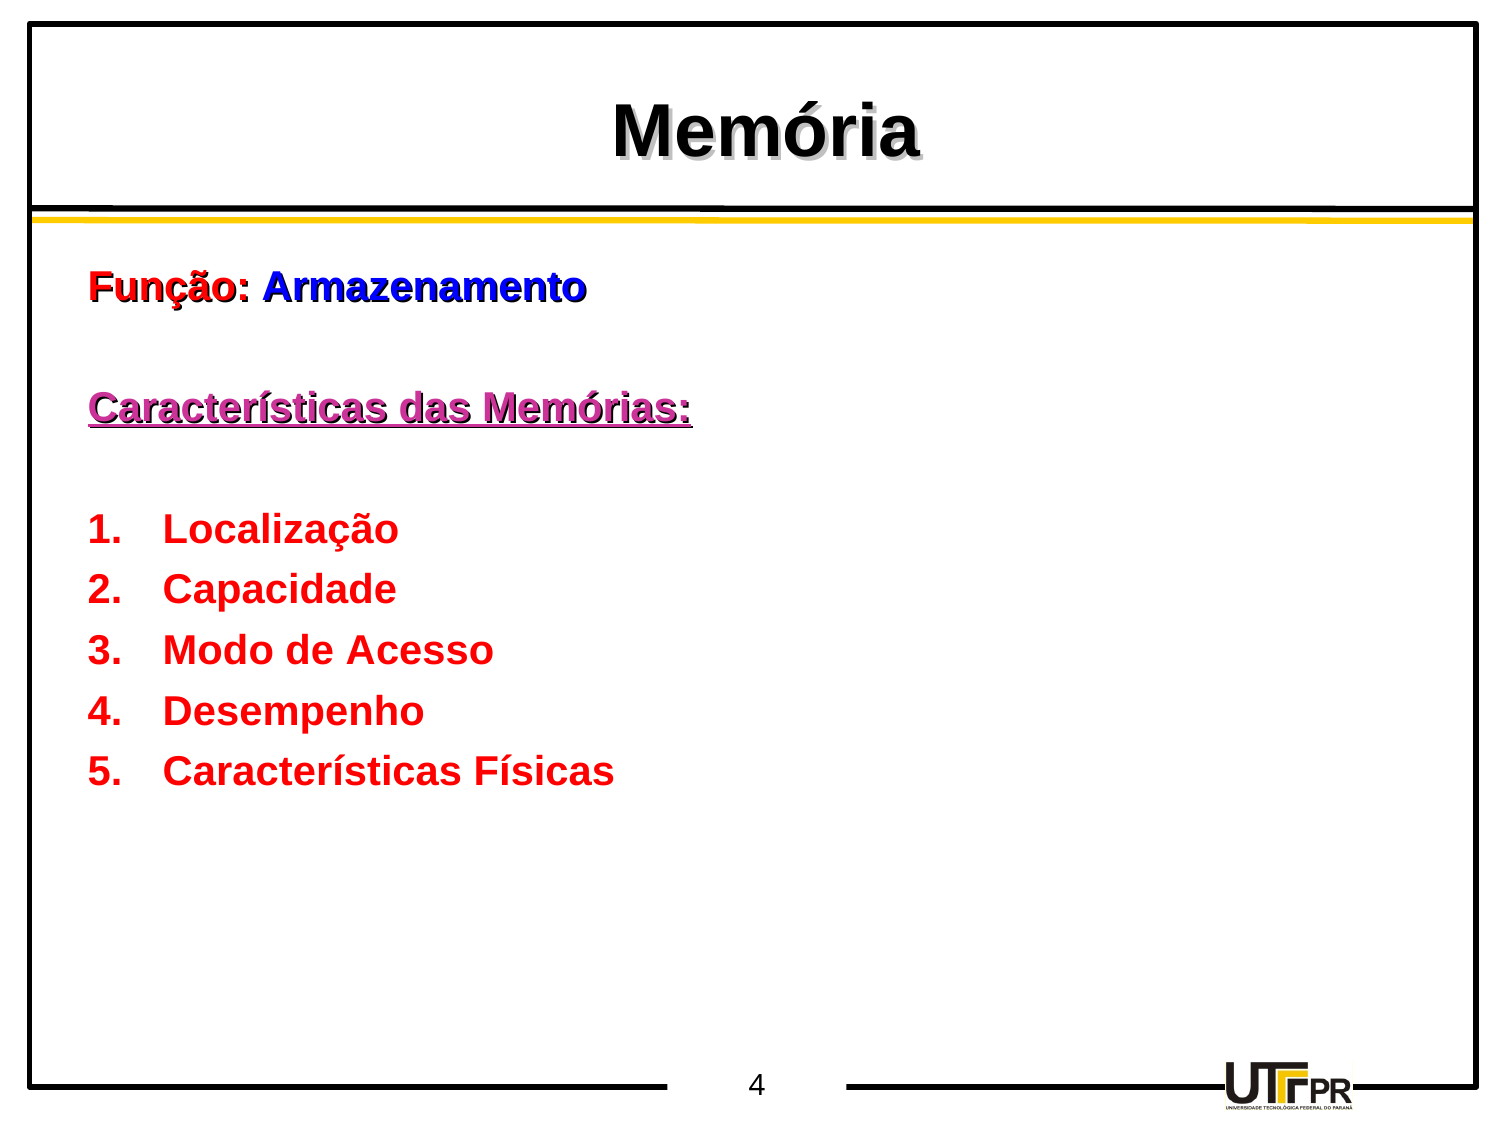

Memória
# Função: Armazenamento
Características das Memórias:
Localização
Capacidade
Modo de Acesso
Desempenho
Características Físicas